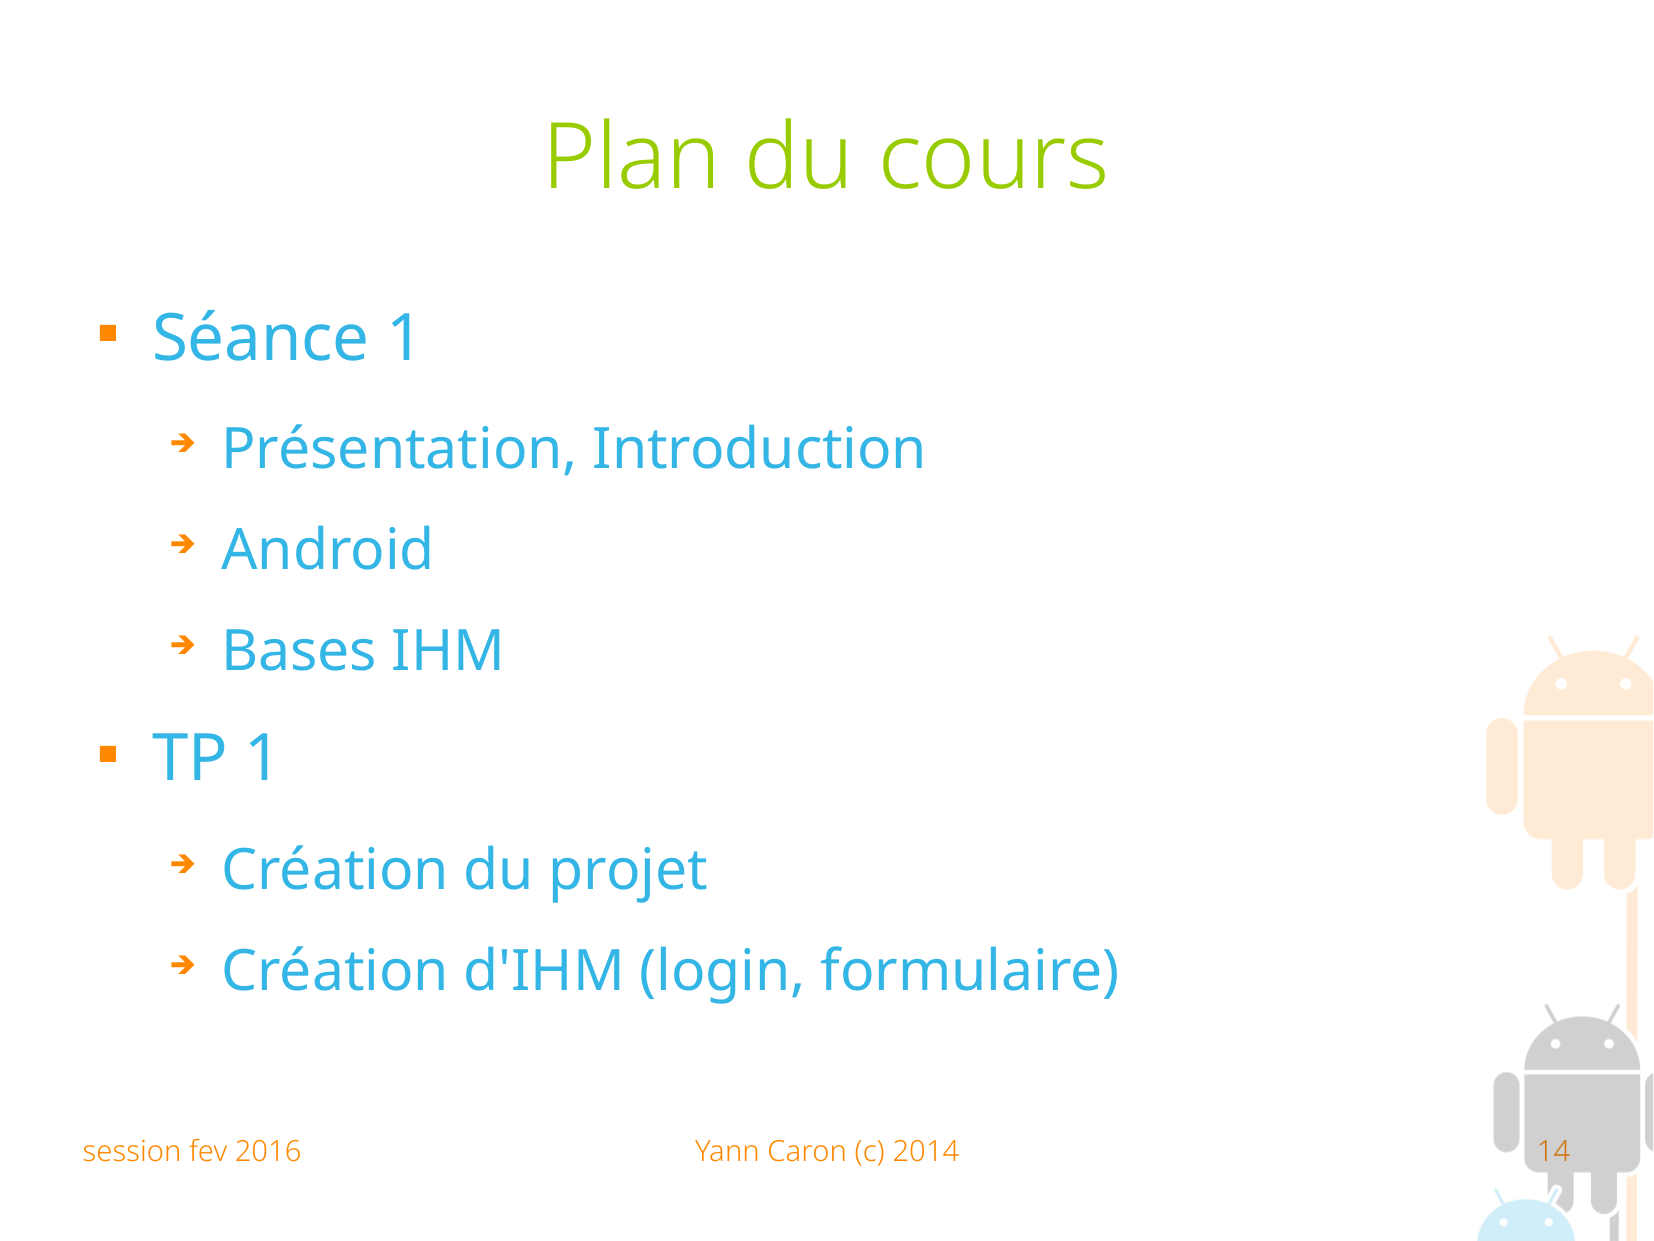

# Plan du cours
Séance 1
Présentation, Introduction
Android
Bases IHM
TP 1
Création du projet
Création d'IHM (login, formulaire)
session fev 2016
Yann Caron (c) 2014
14